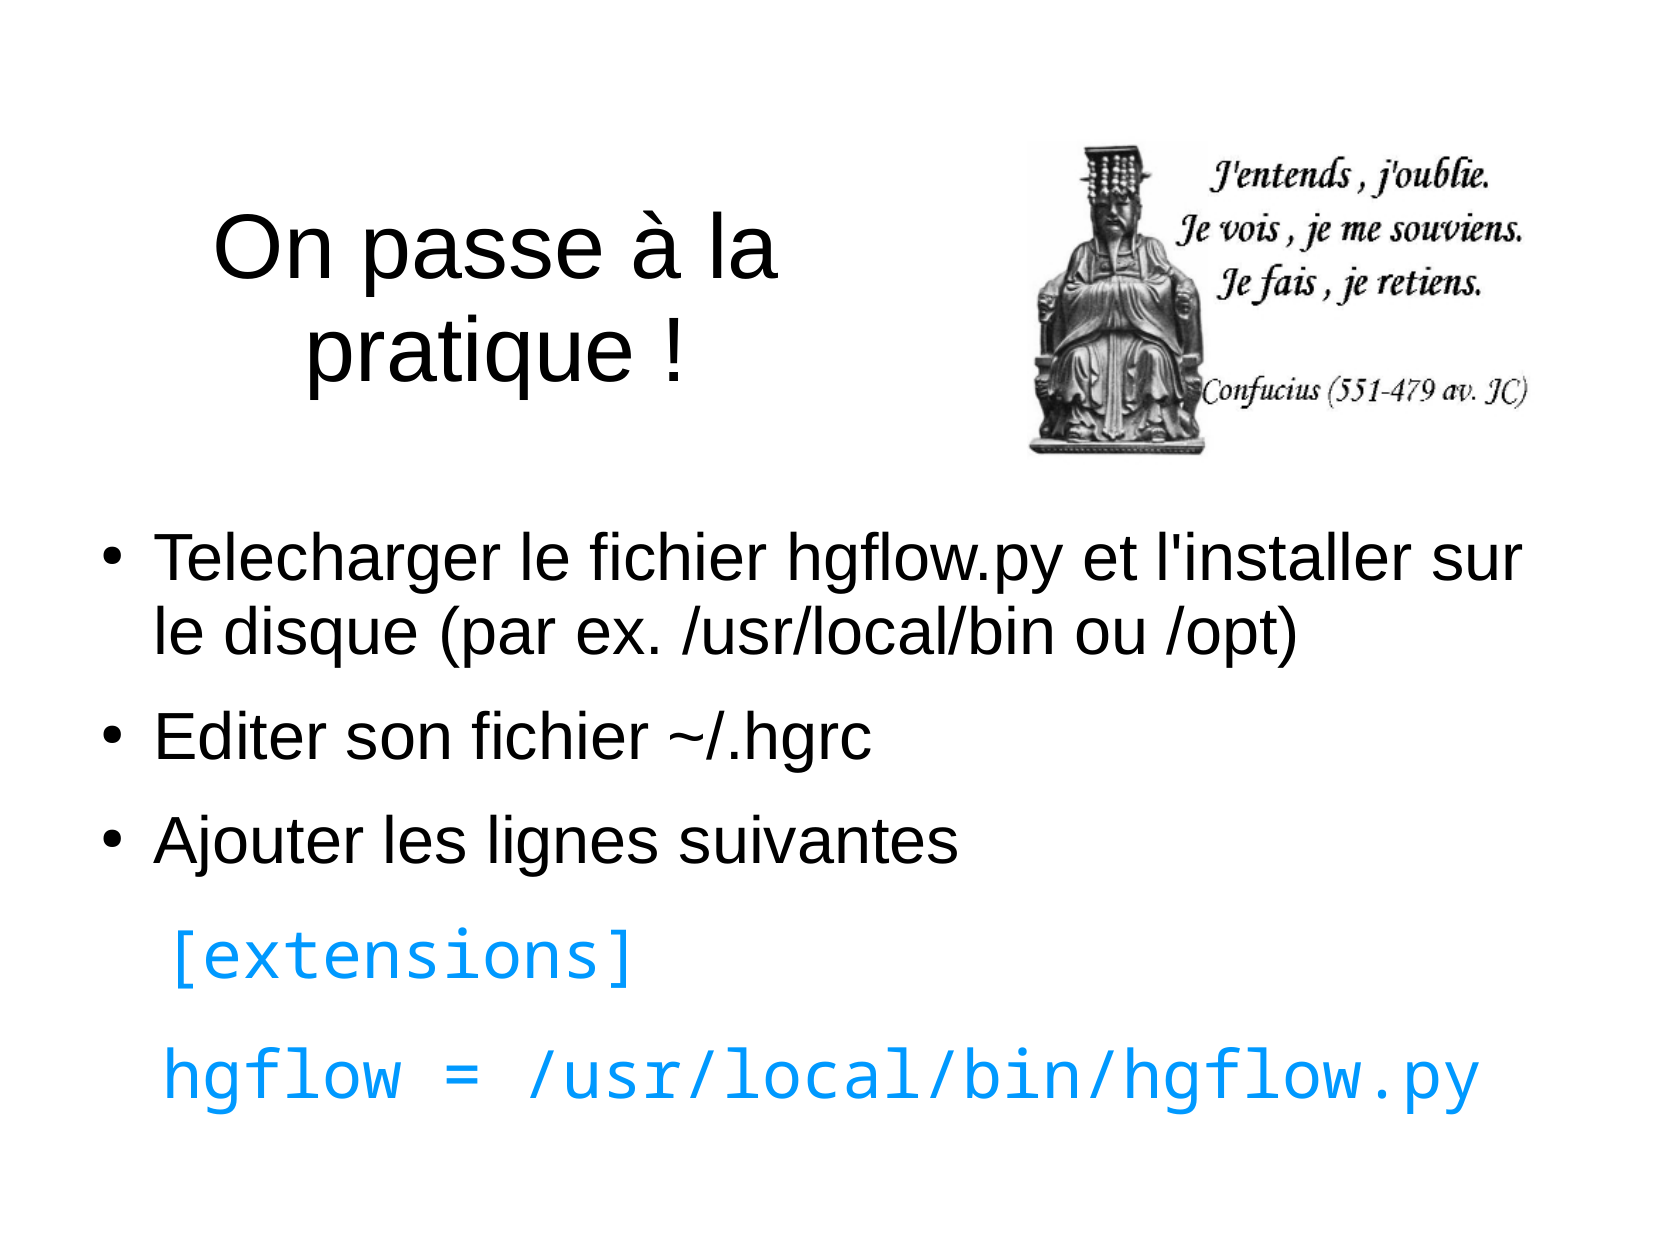

# On passe à la pratique !
Telecharger le fichier hgflow.py et l'installer sur le disque (par ex. /usr/local/bin ou /opt)
Editer son fichier ~/.hgrc
Ajouter les lignes suivantes
 [extensions]
 hgflow = /usr/local/bin/hgflow.py